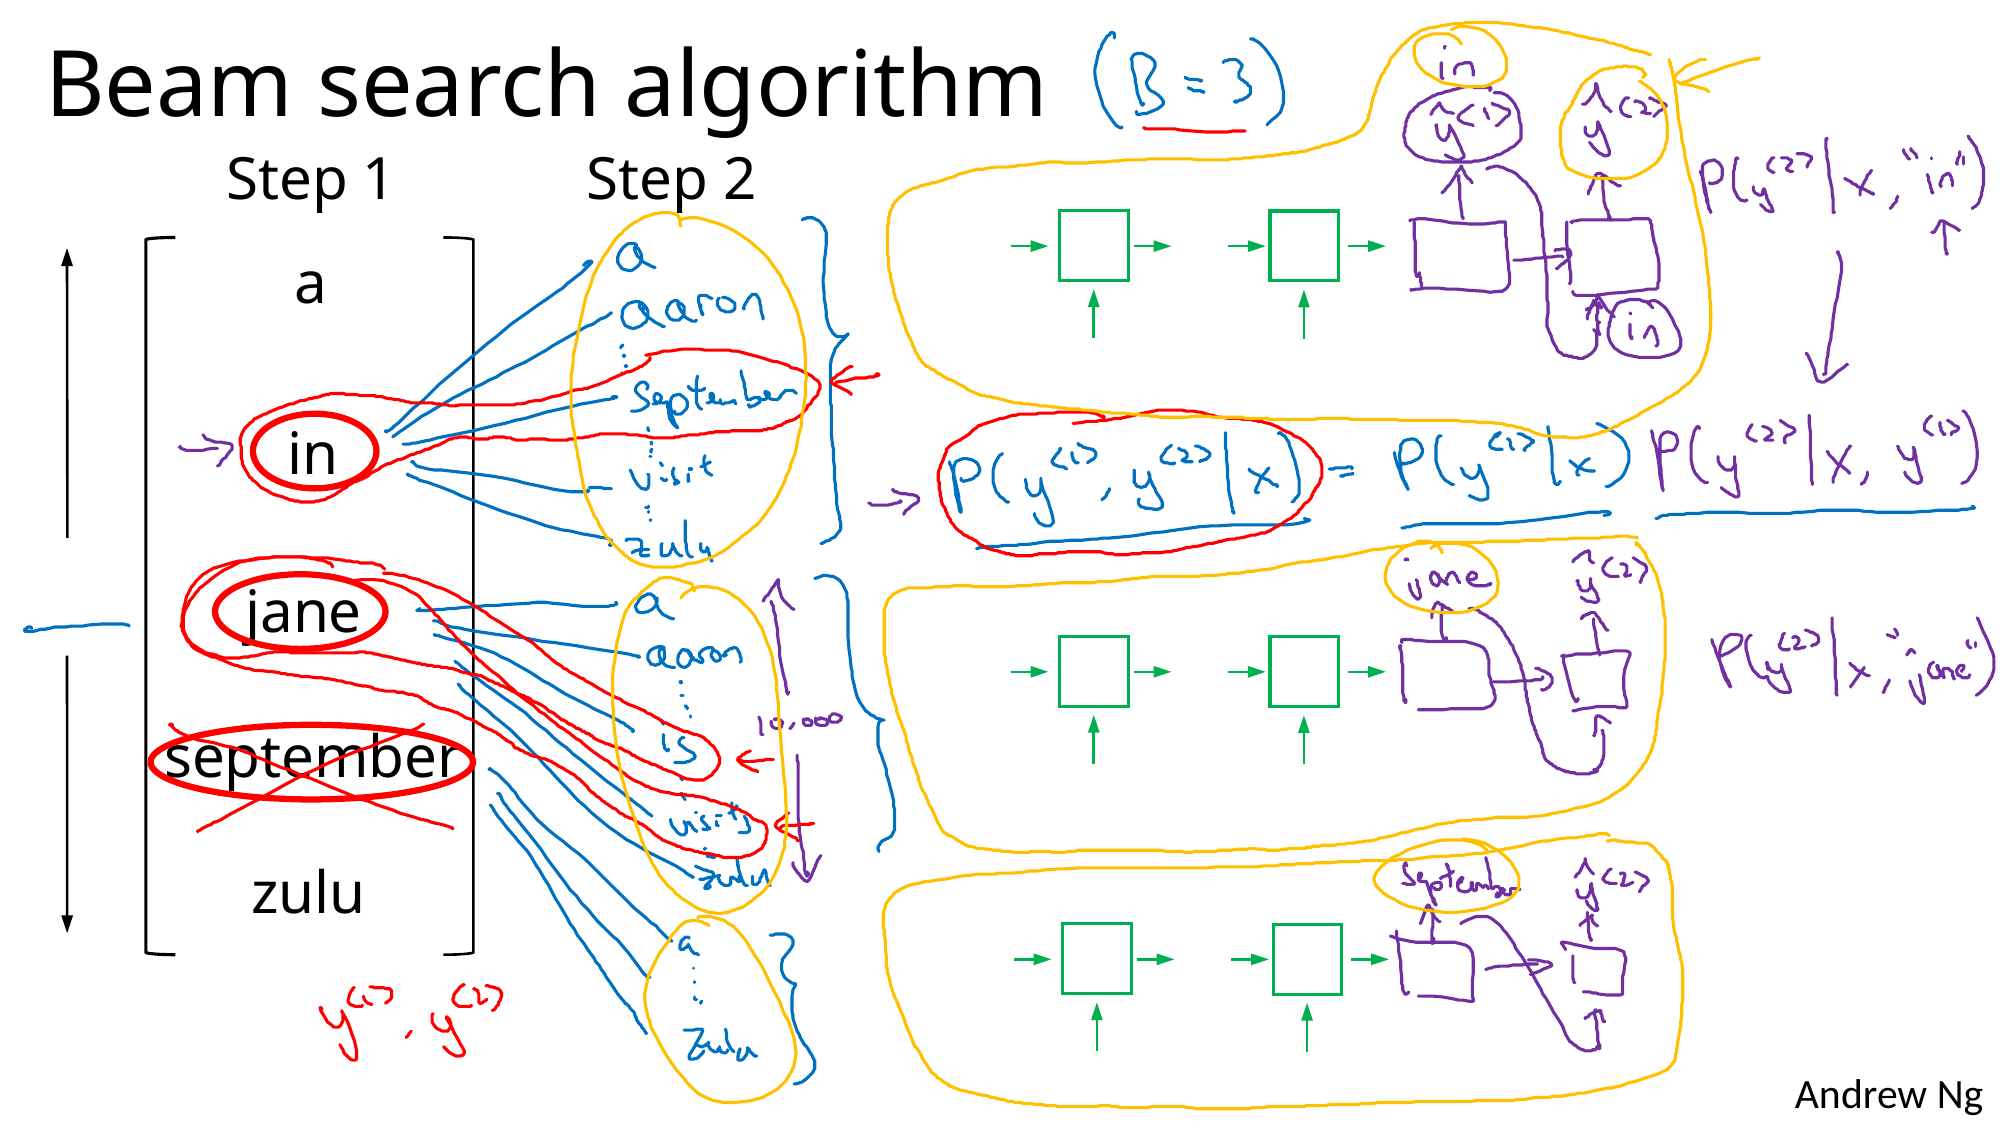

# Beam search algorithm
Step 1
Step 2
a
in
jane
september
zulu